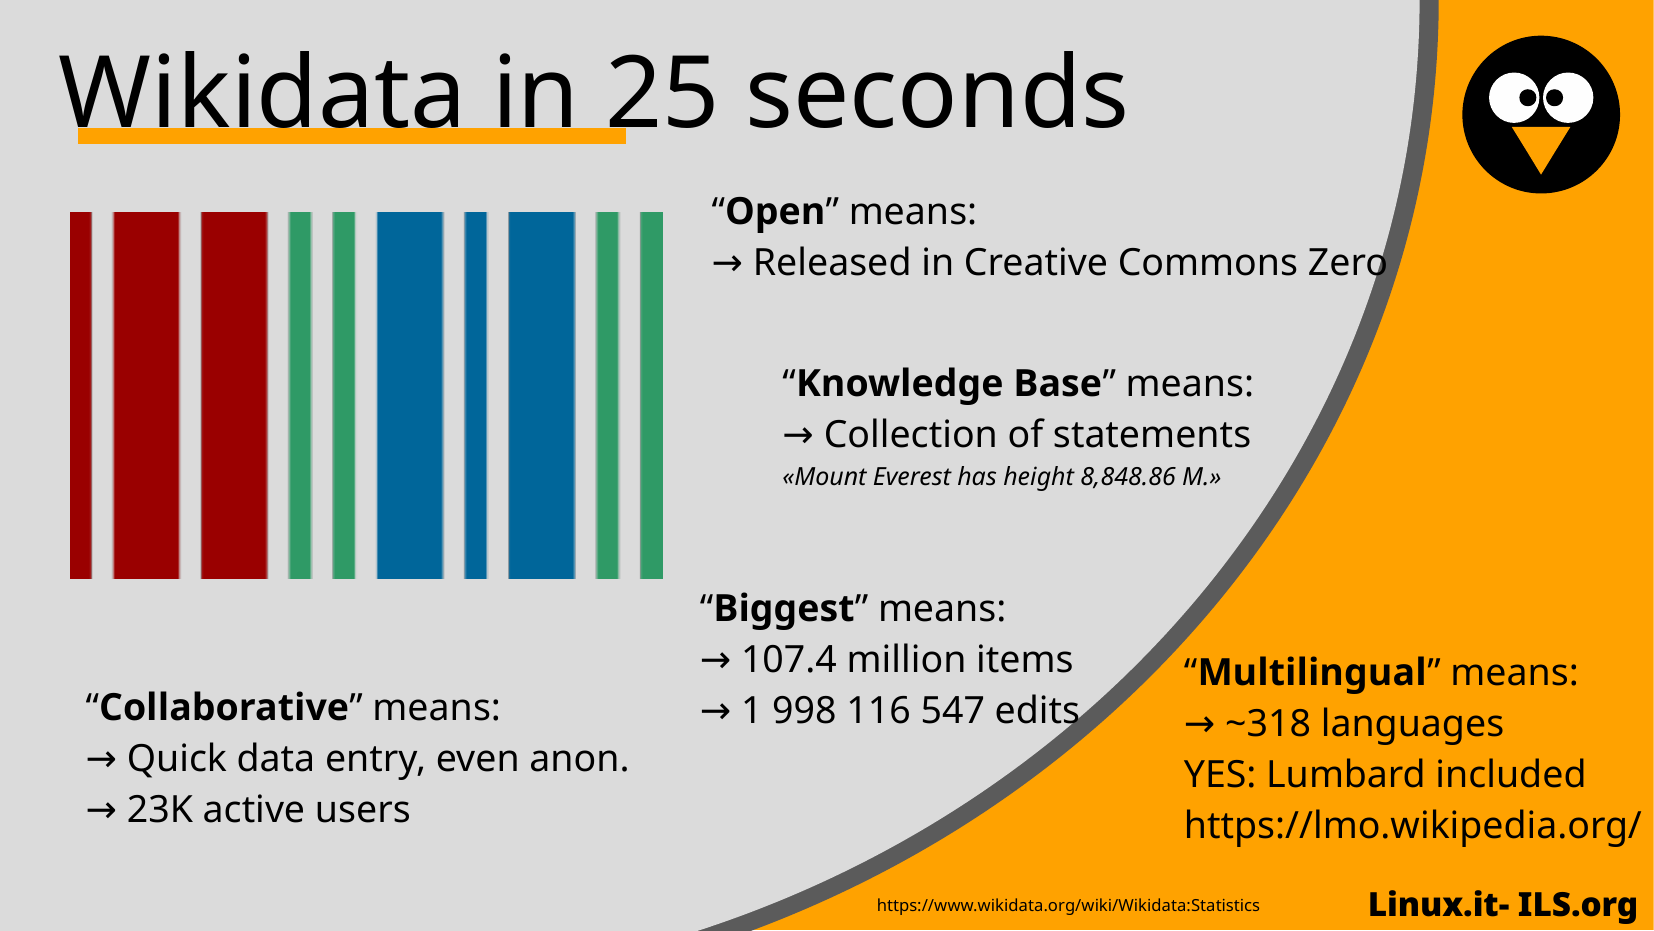

# Wikidata in 25 seconds
“Open” means:
→ Released in Creative Commons Zero
“Knowledge Base” means:
→ Collection of statements
«Mount Everest has height 8,848.86 M.»
“Biggest” means:
→ 107.4 million items
→ 1 998 116 547 edits
“Multilingual” means:
→ ~318 languages
YES: Lumbard included
https://lmo.wikipedia.org/
“Collaborative” means:
→ Quick data entry, even anon.
→ 23K active users
Linux.it- ILS.org
https://www.wikidata.org/wiki/Wikidata:Statistics